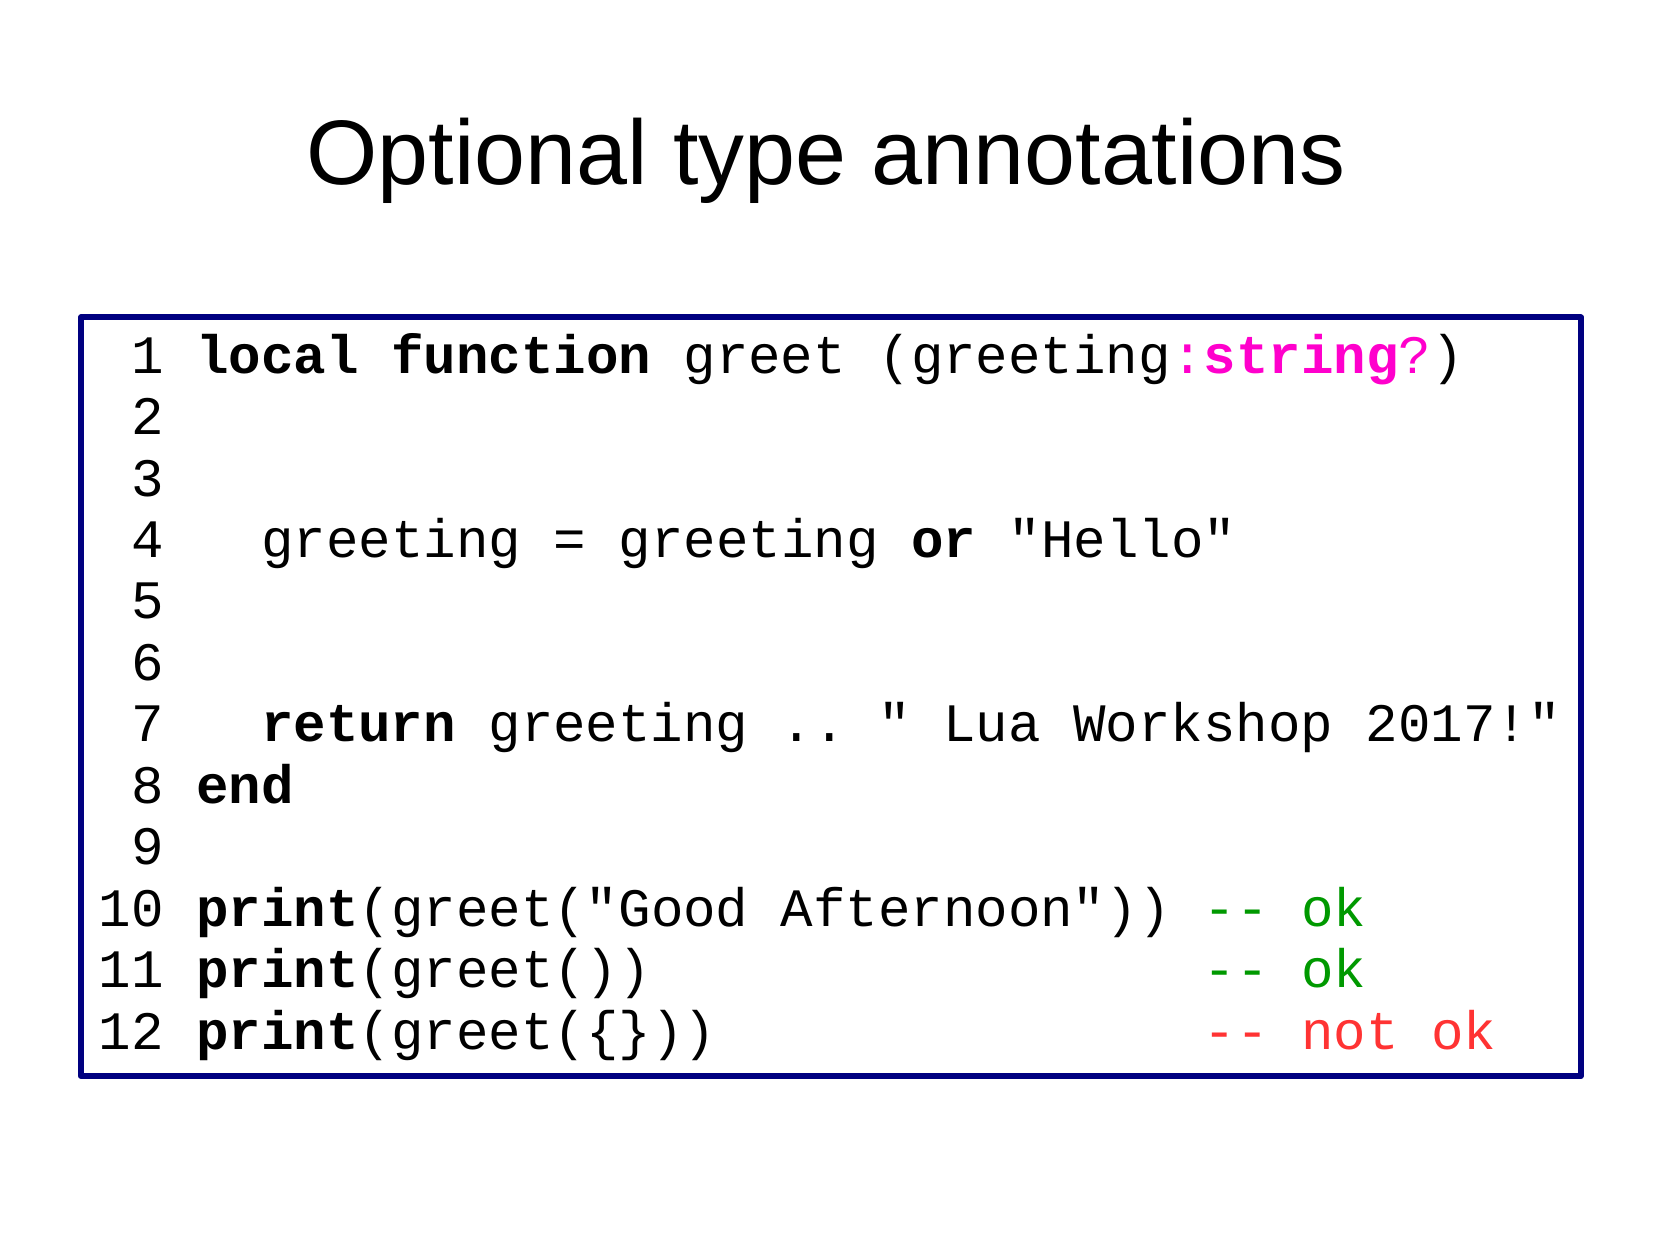

# Optional type annotations
 1 local function greet (greeting:string?)
 2
 3
 4 greeting = greeting or "Hello"
 5
 6
 7 return greeting .. " Lua Workshop 2017!"
 8 end
 9
10 print(greet("Good Afternoon")) -- ok
11 print(greet()) -- ok
12 print(greet({})) -- not ok